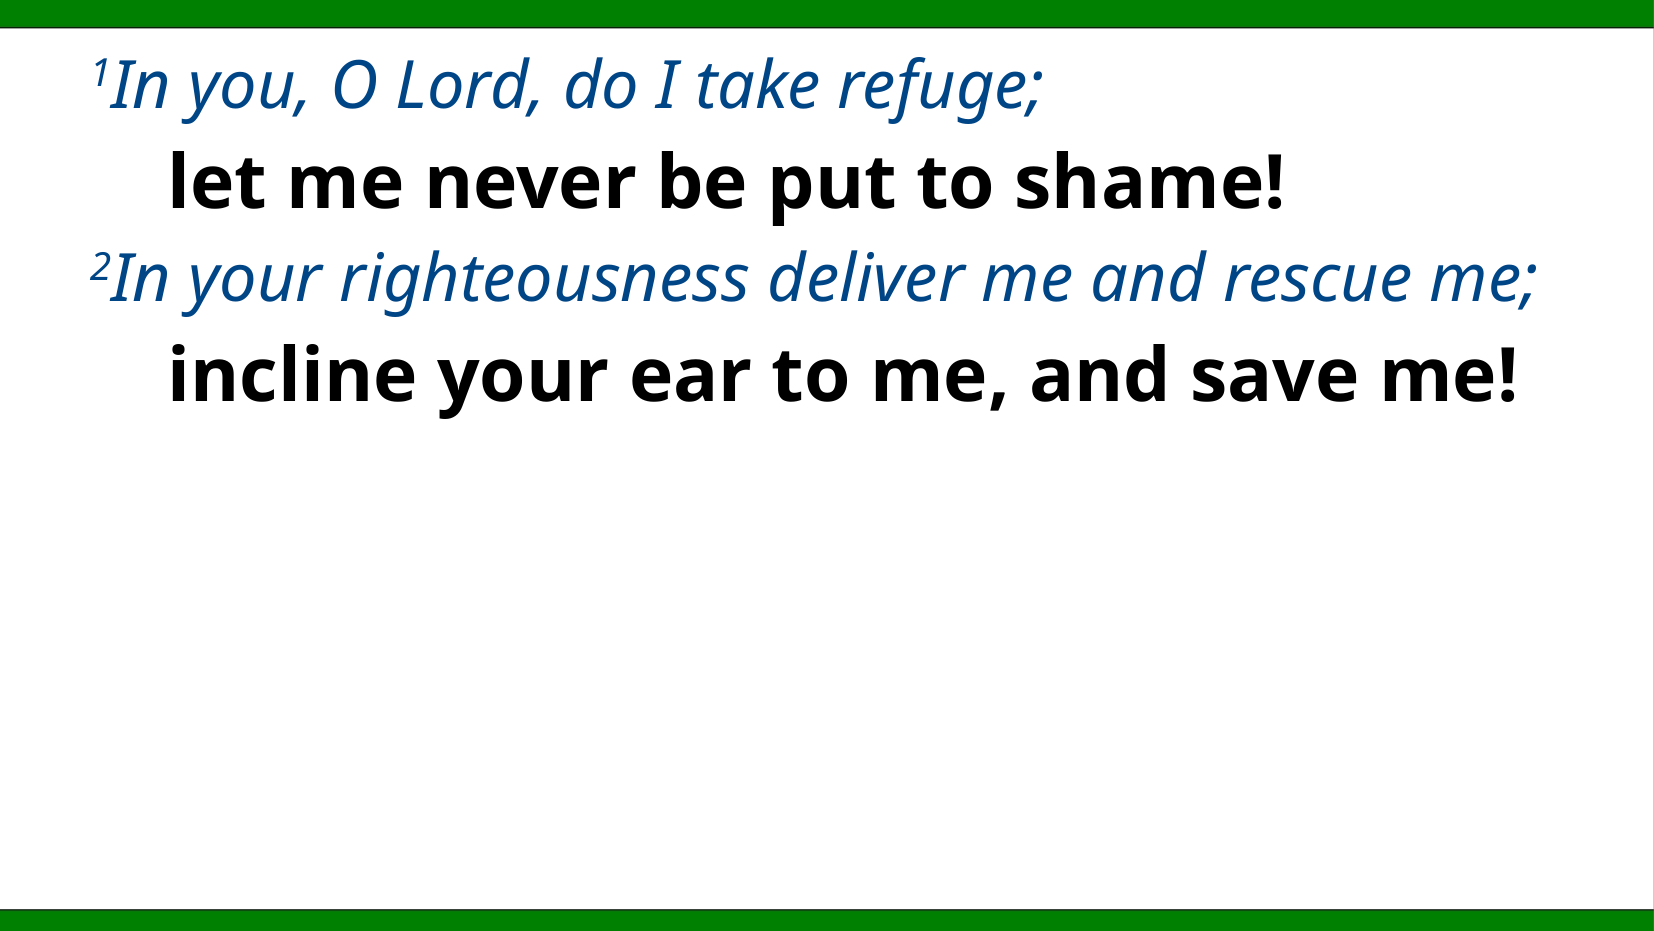

1In you, O Lord, do I take refuge;
 let me never be put to shame!
2In your righteousness deliver me and rescue me;
 incline your ear to me, and save me!